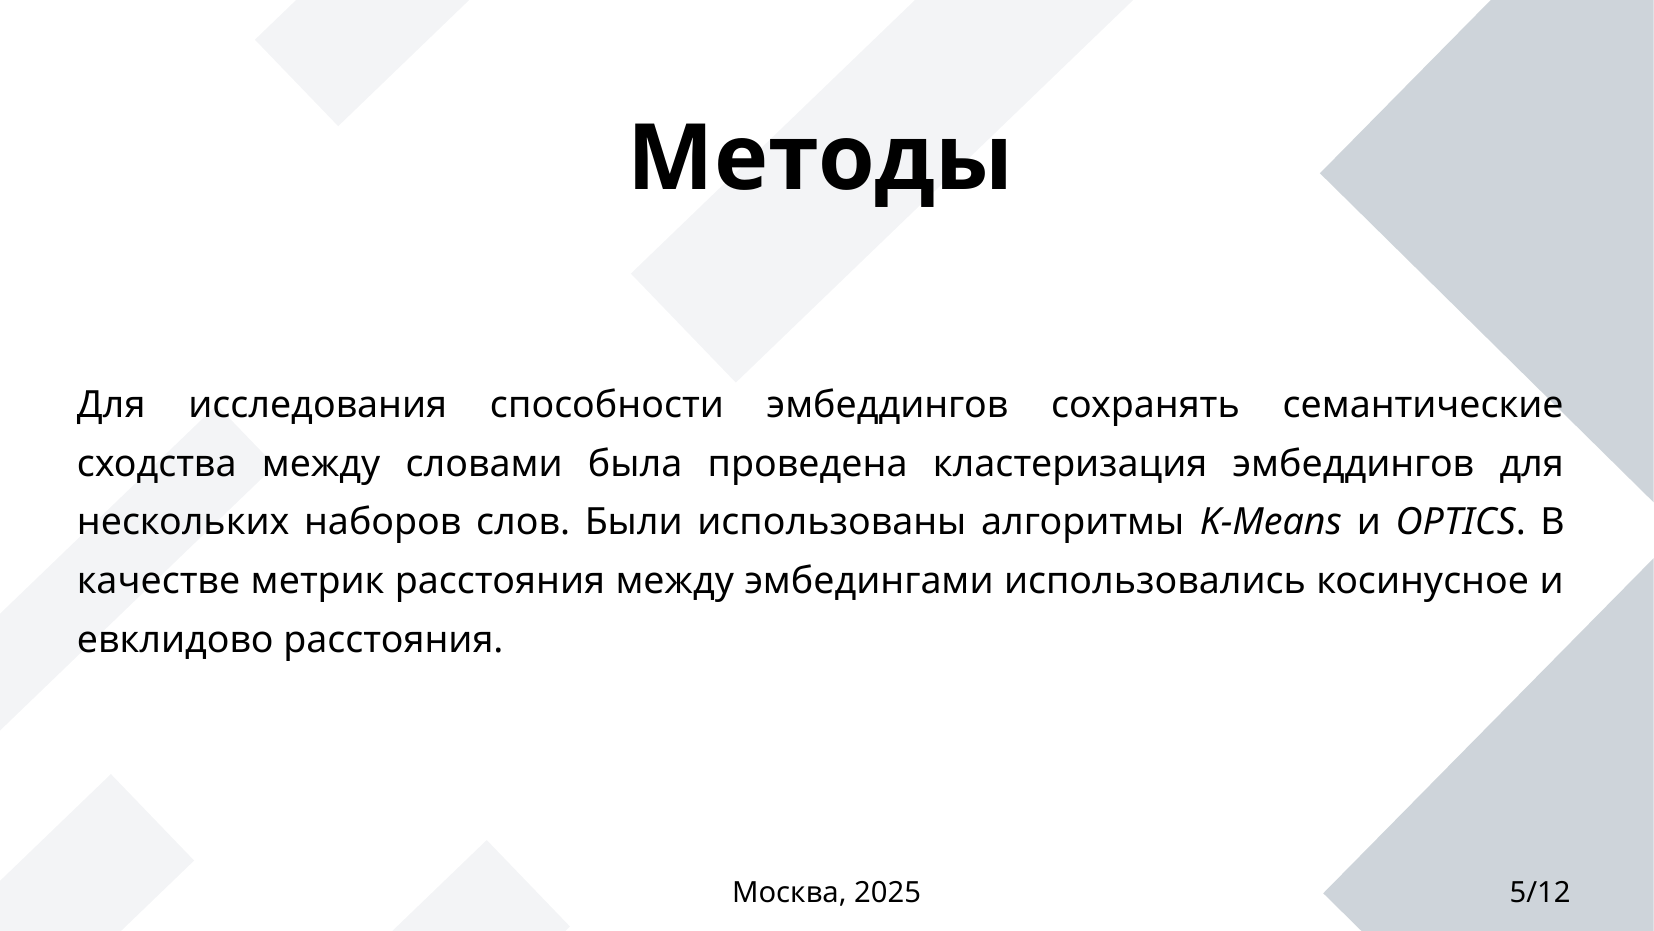

# Методы
Для исследования способности эмбеддингов сохранять семантические сходства между словами была проведена кластеризация эмбеддингов для нескольких наборов слов. Были использованы алгоритмы K-Means и OPTICS. В качестве метрик расстояния между эмбедингами использовались косинусное и евклидово расстояния.
Москва, 2025
5